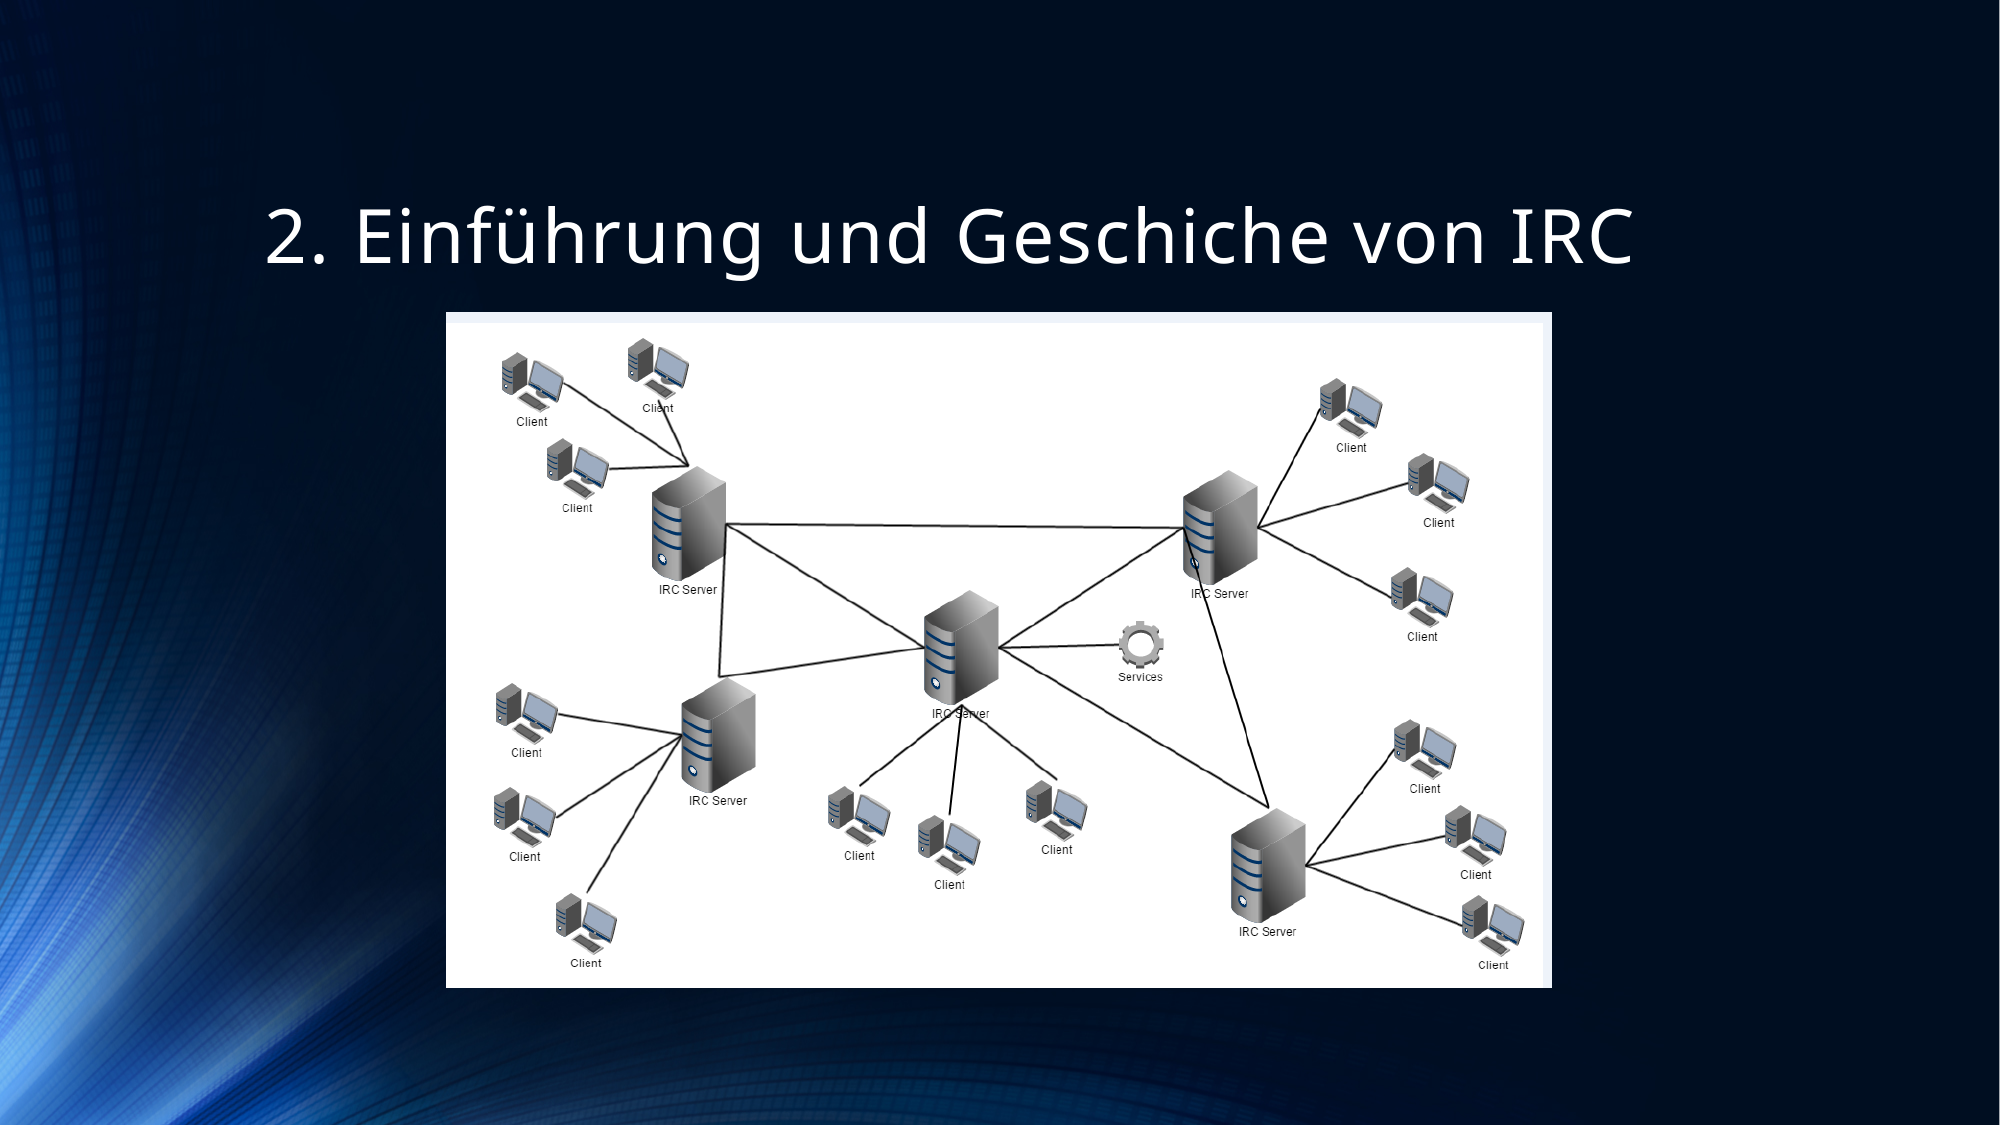

# 2. Einführung und Geschiche von IRC